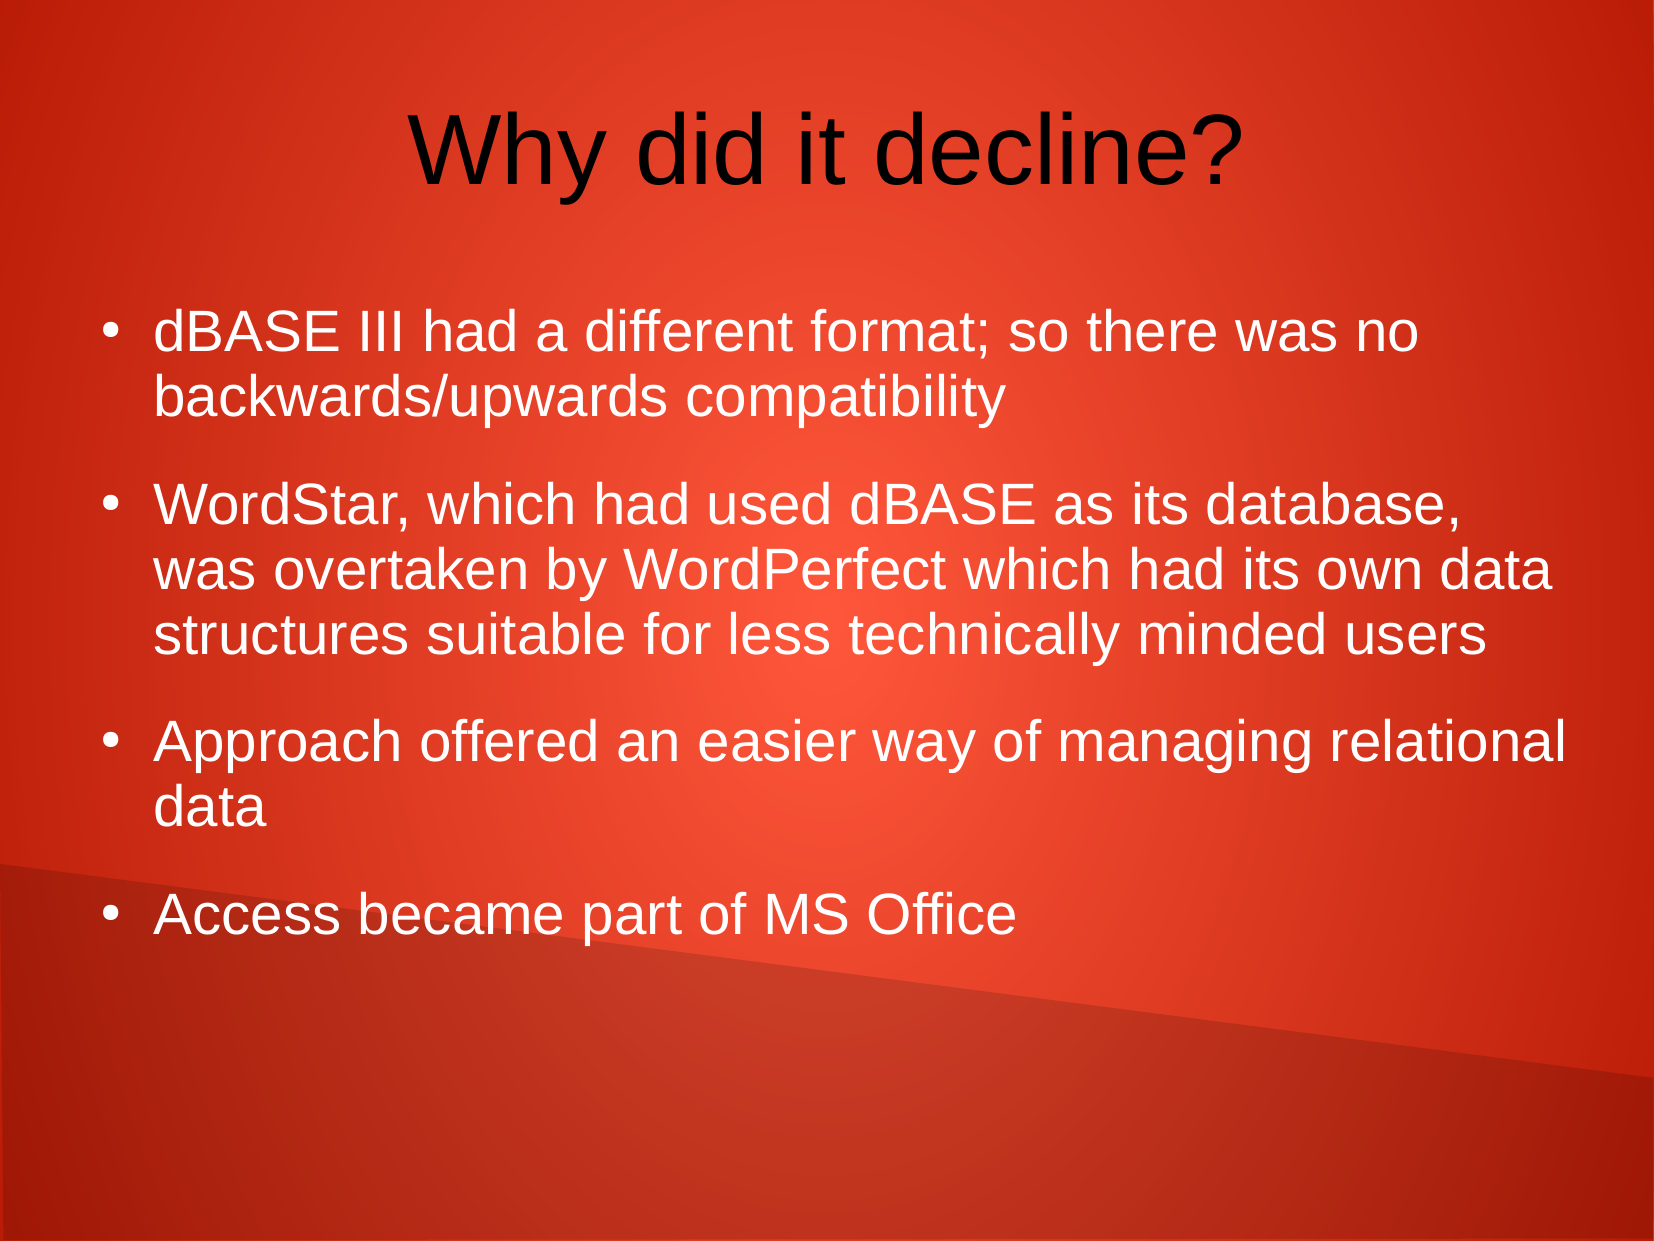

# Why did it decline?
dBASE III had a different format; so there was no backwards/upwards compatibility
WordStar, which had used dBASE as its database, was overtaken by WordPerfect which had its own data structures suitable for less technically minded users
Approach offered an easier way of managing relational data
Access became part of MS Office